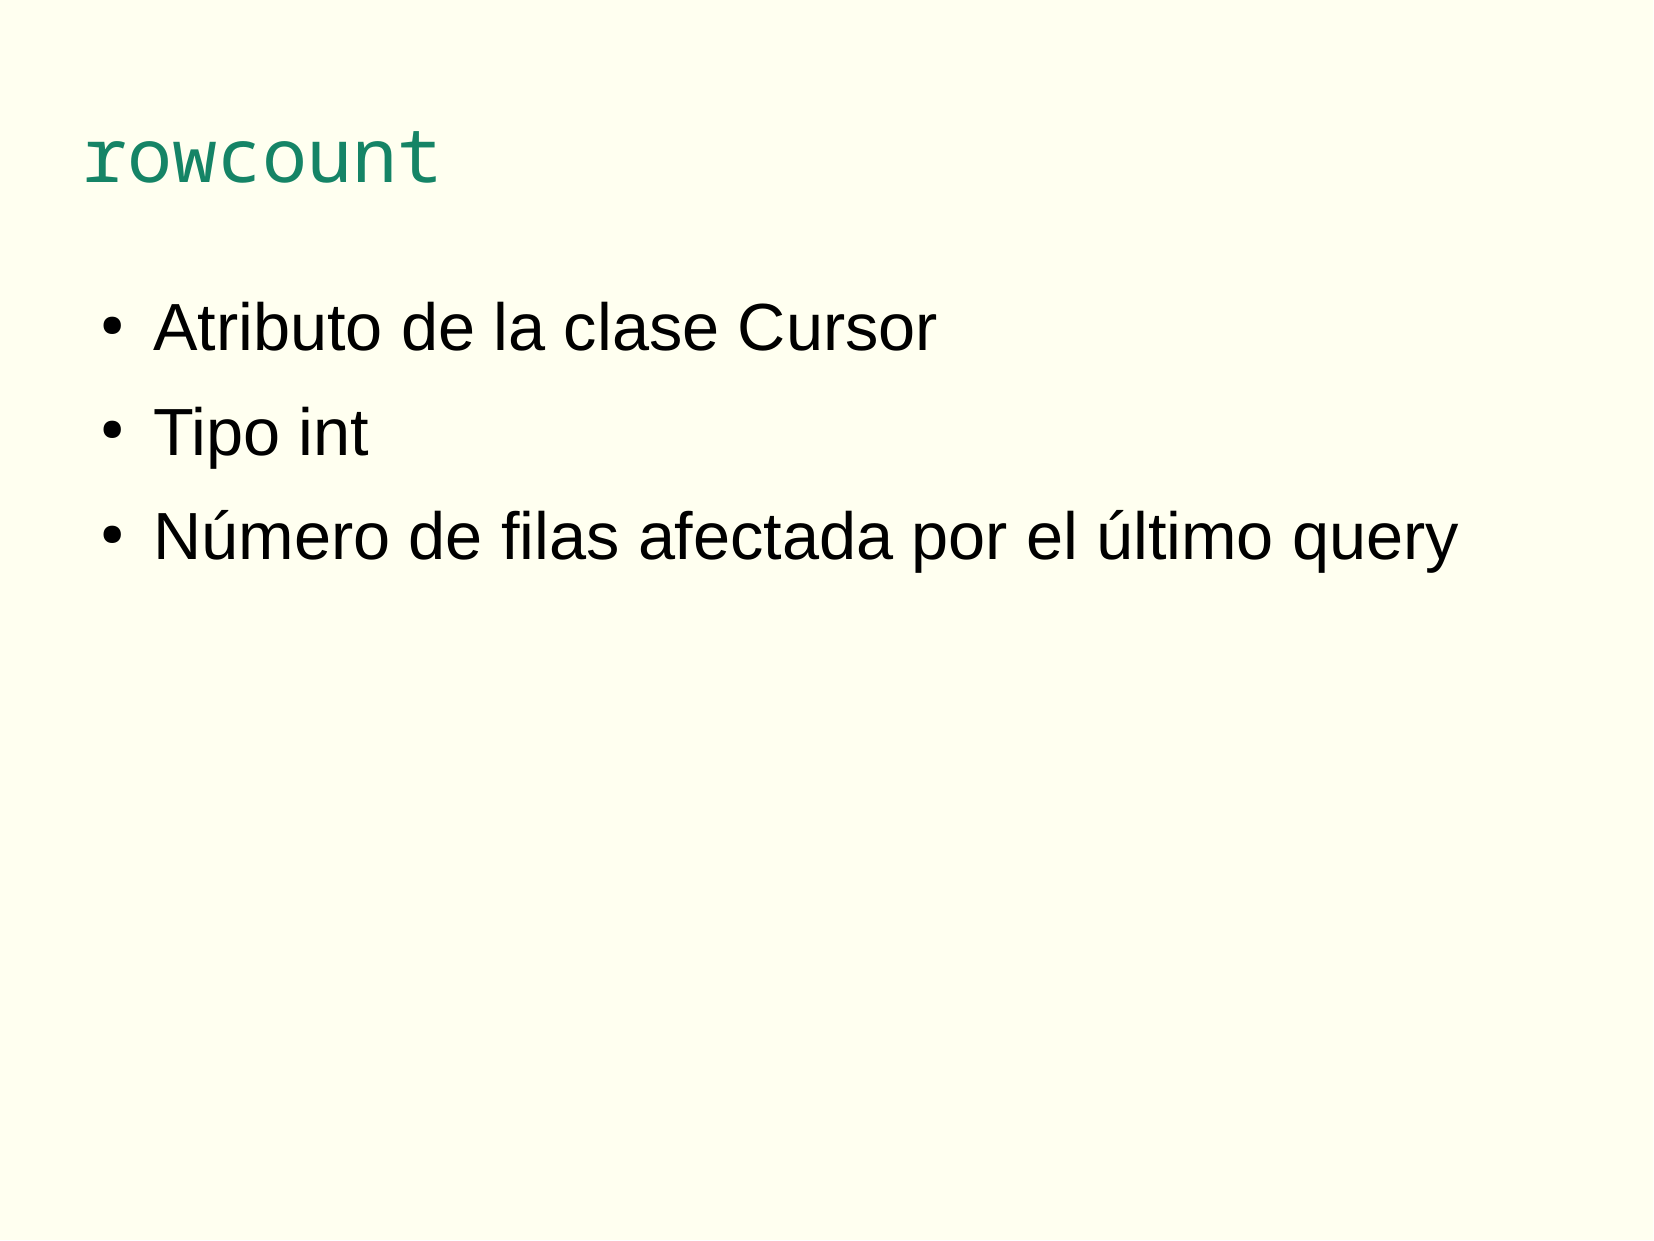

# rowcount
Atributo de la clase Cursor
Tipo int
Número de filas afectada por el último query